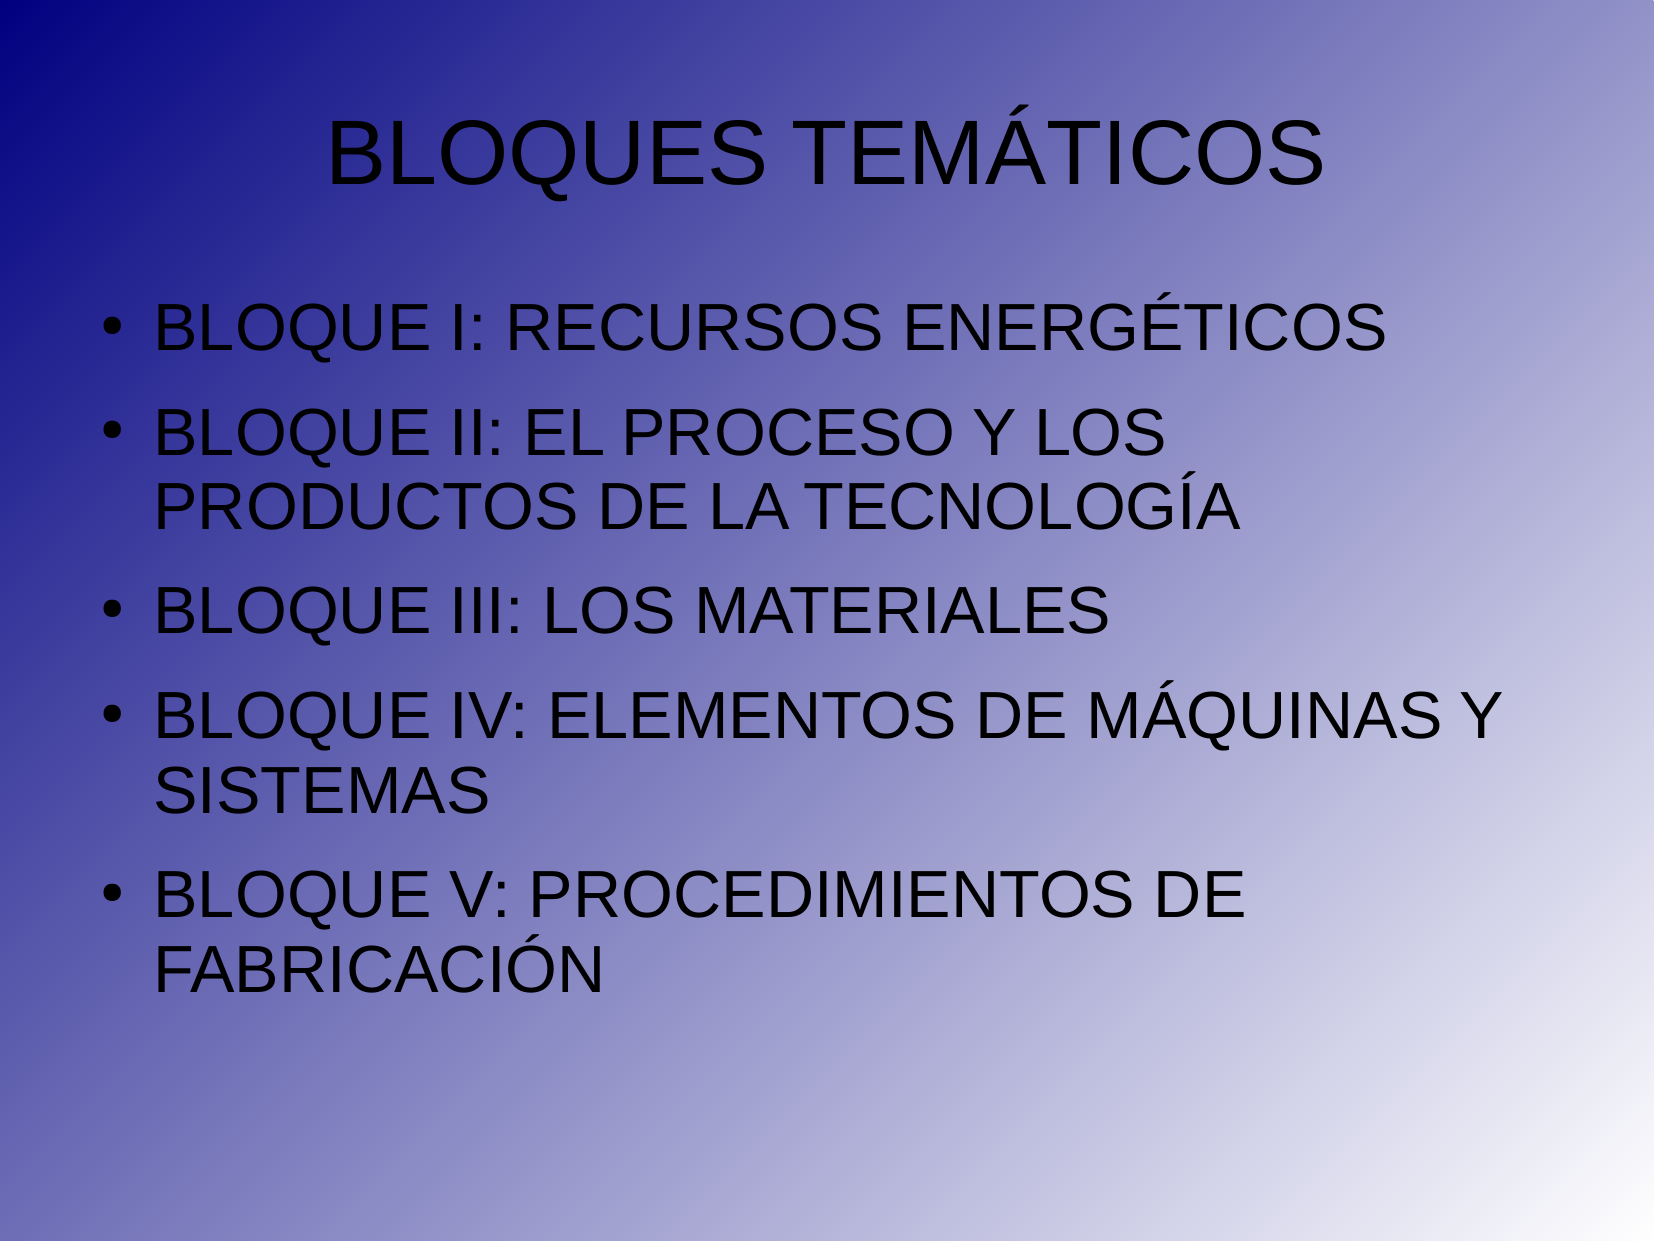

# BLOQUES TEMÁTICOS
BLOQUE I: RECURSOS ENERGÉTICOS
BLOQUE II: EL PROCESO Y LOS PRODUCTOS DE LA TECNOLOGÍA
BLOQUE III: LOS MATERIALES
BLOQUE IV: ELEMENTOS DE MÁQUINAS Y SISTEMAS
BLOQUE V: PROCEDIMIENTOS DE FABRICACIÓN